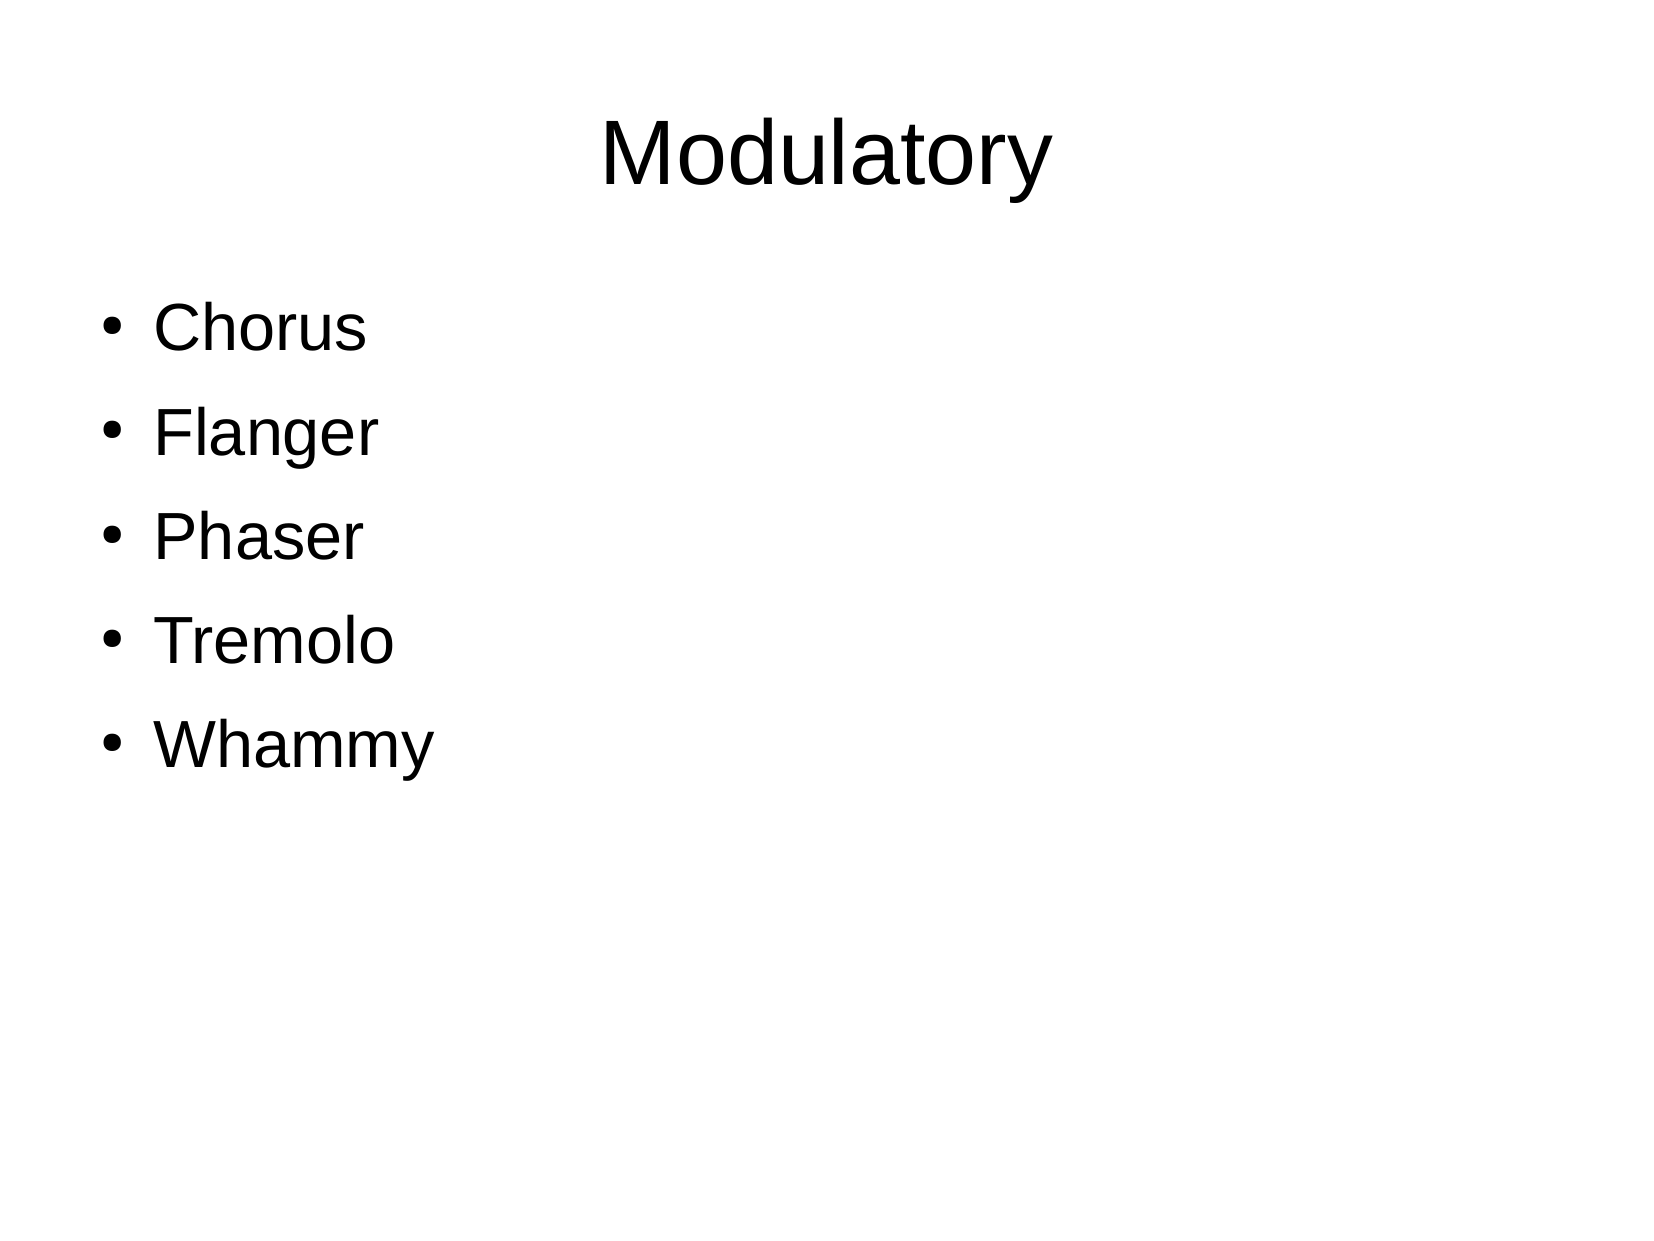

# Modulatory
Chorus
Flanger
Phaser
Tremolo
Whammy